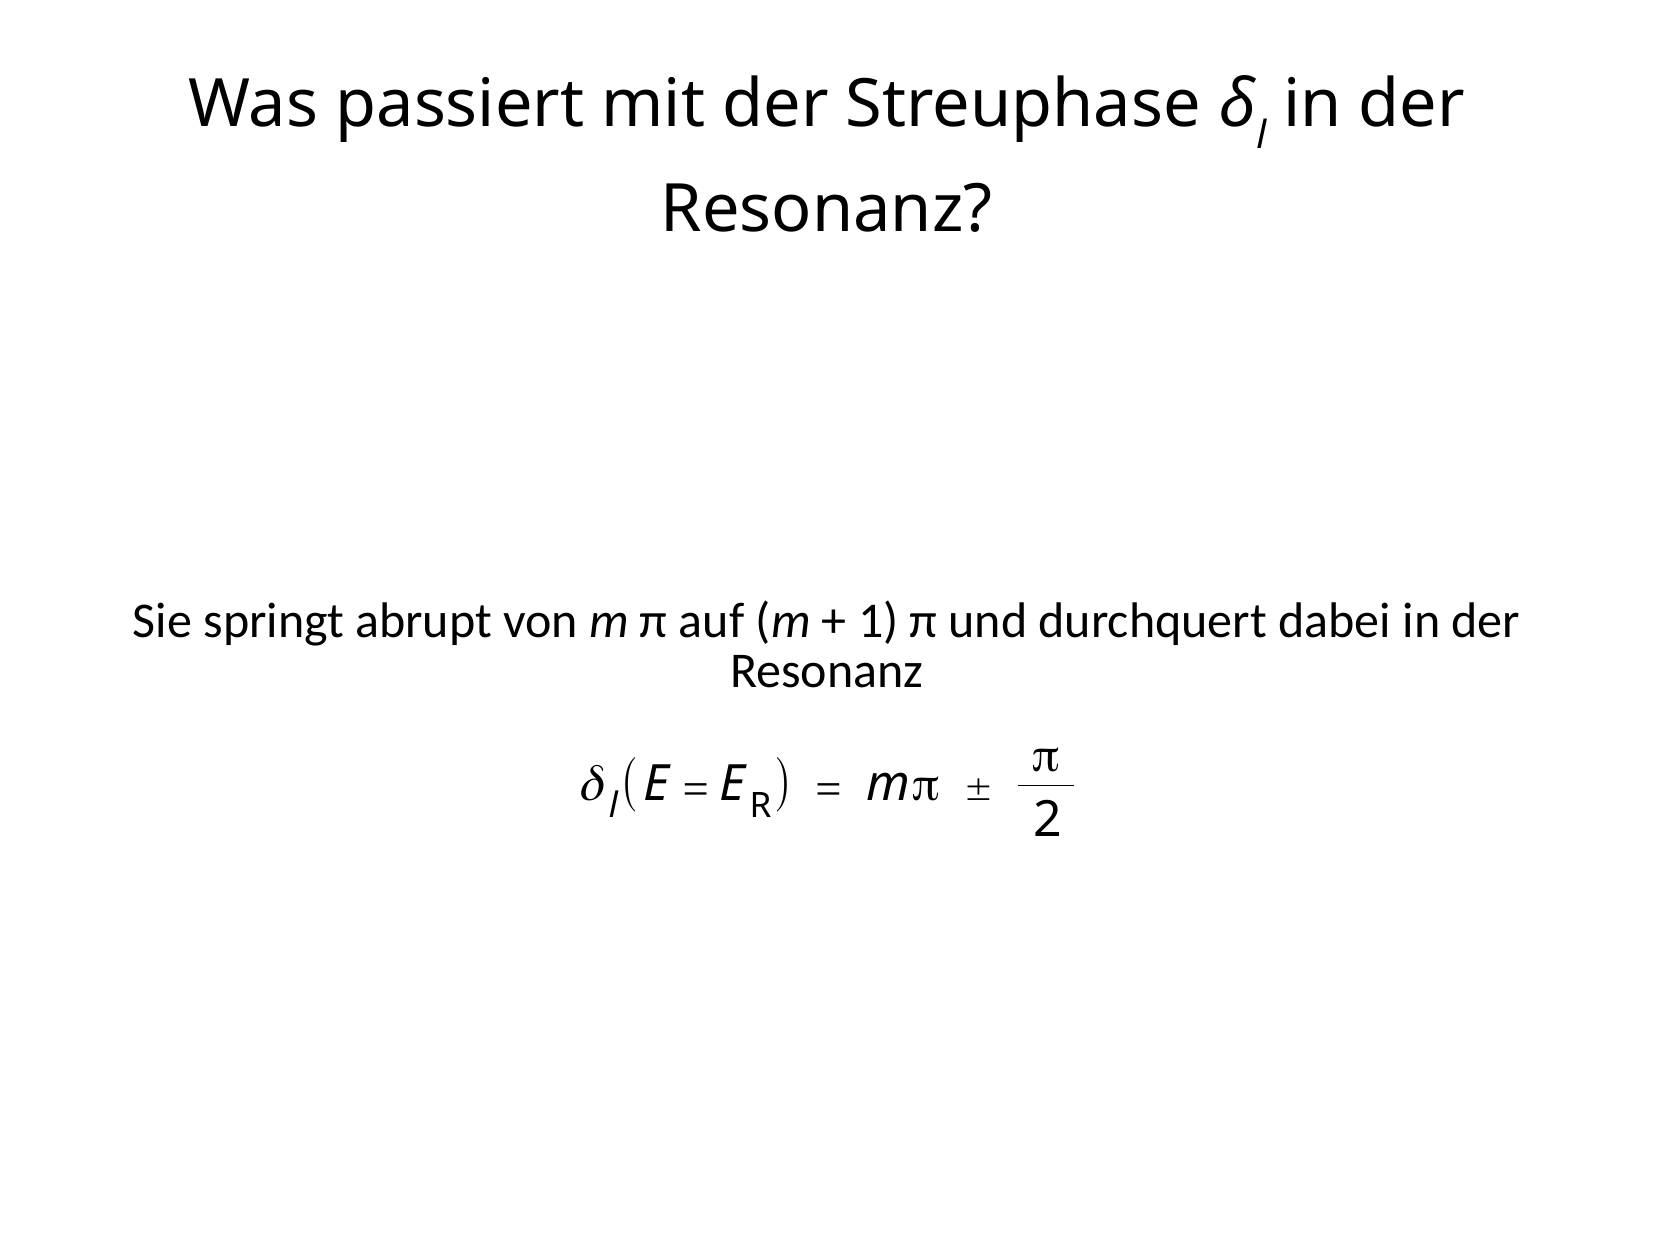

# Was passiert mit der Streuphase δl in der Resonanz?
Sie springt abrupt von m π auf (m + 1) π und durchquert dabei in der Resonanz